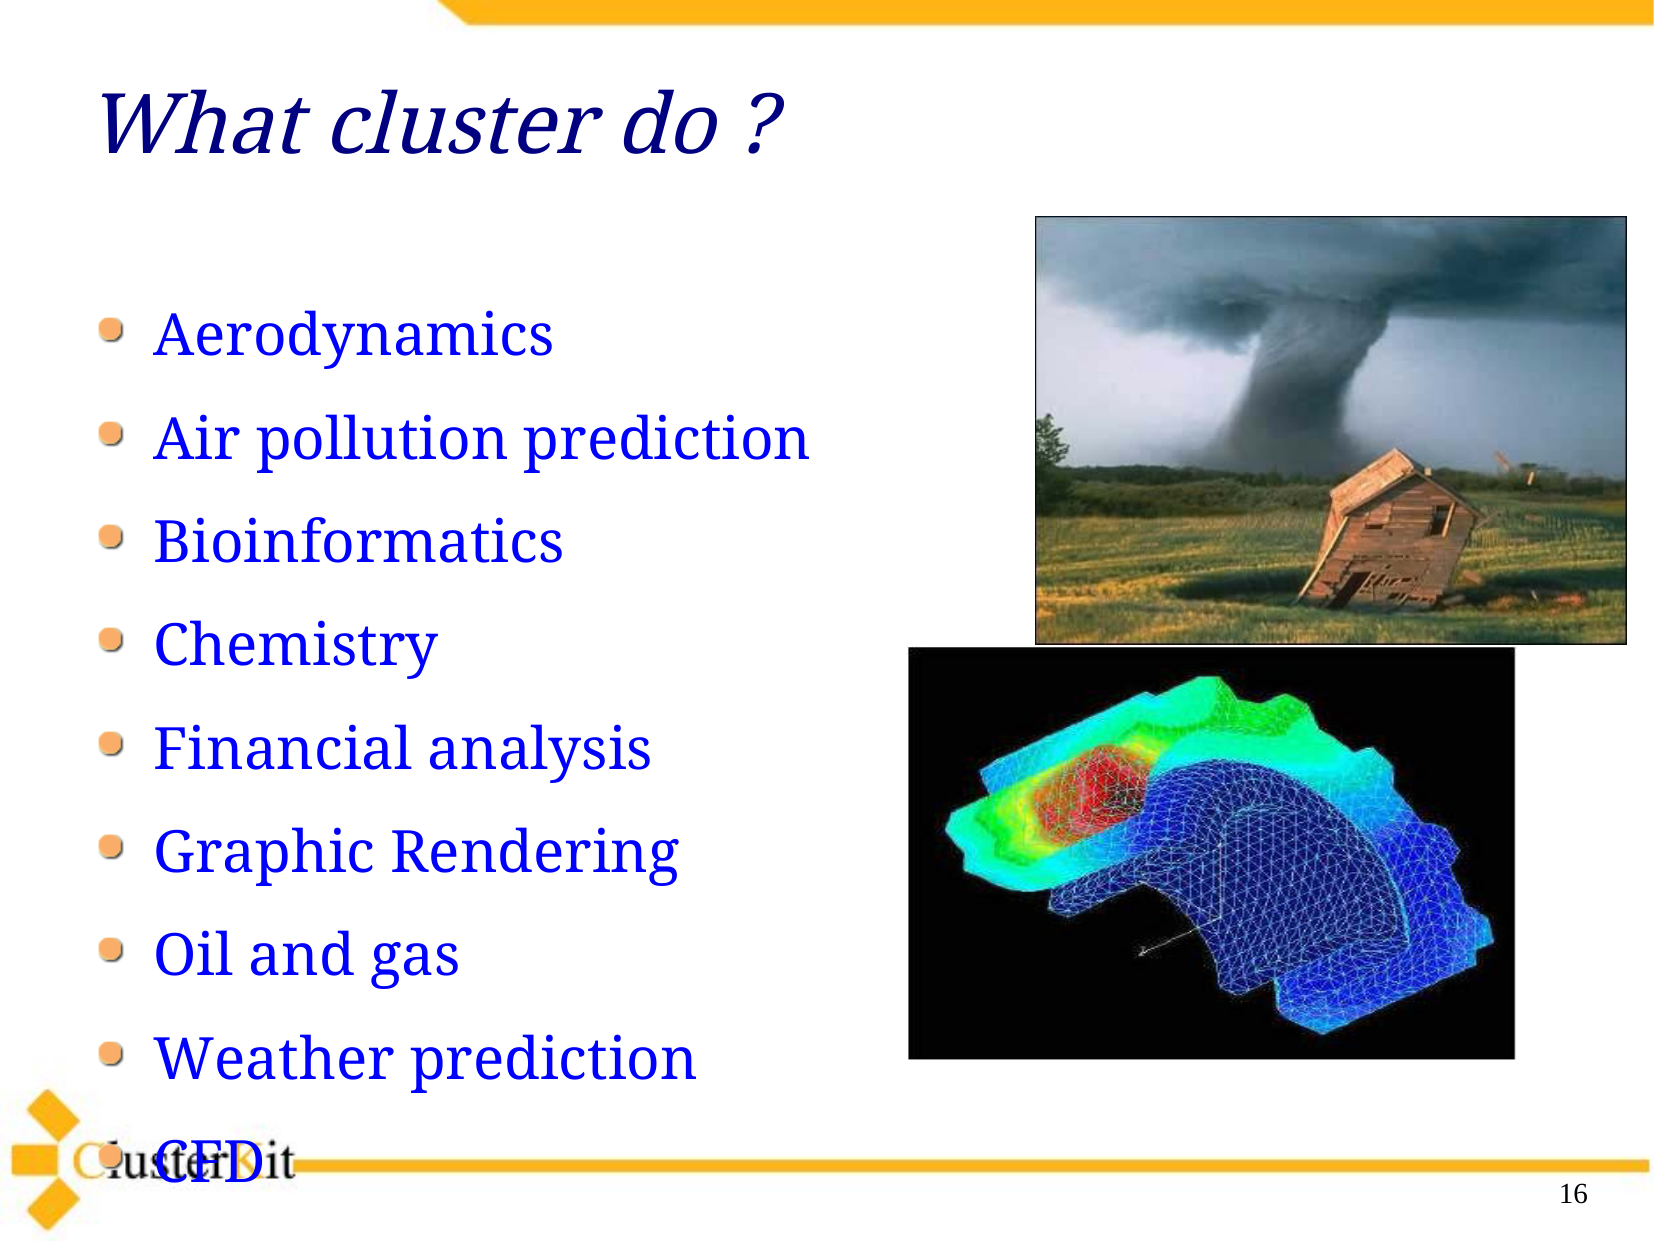

# What cluster do ?
Aerodynamics
Air pollution prediction
Bioinformatics
Chemistry
Financial analysis
Graphic Rendering
Oil and gas
Weather prediction
CFD
16